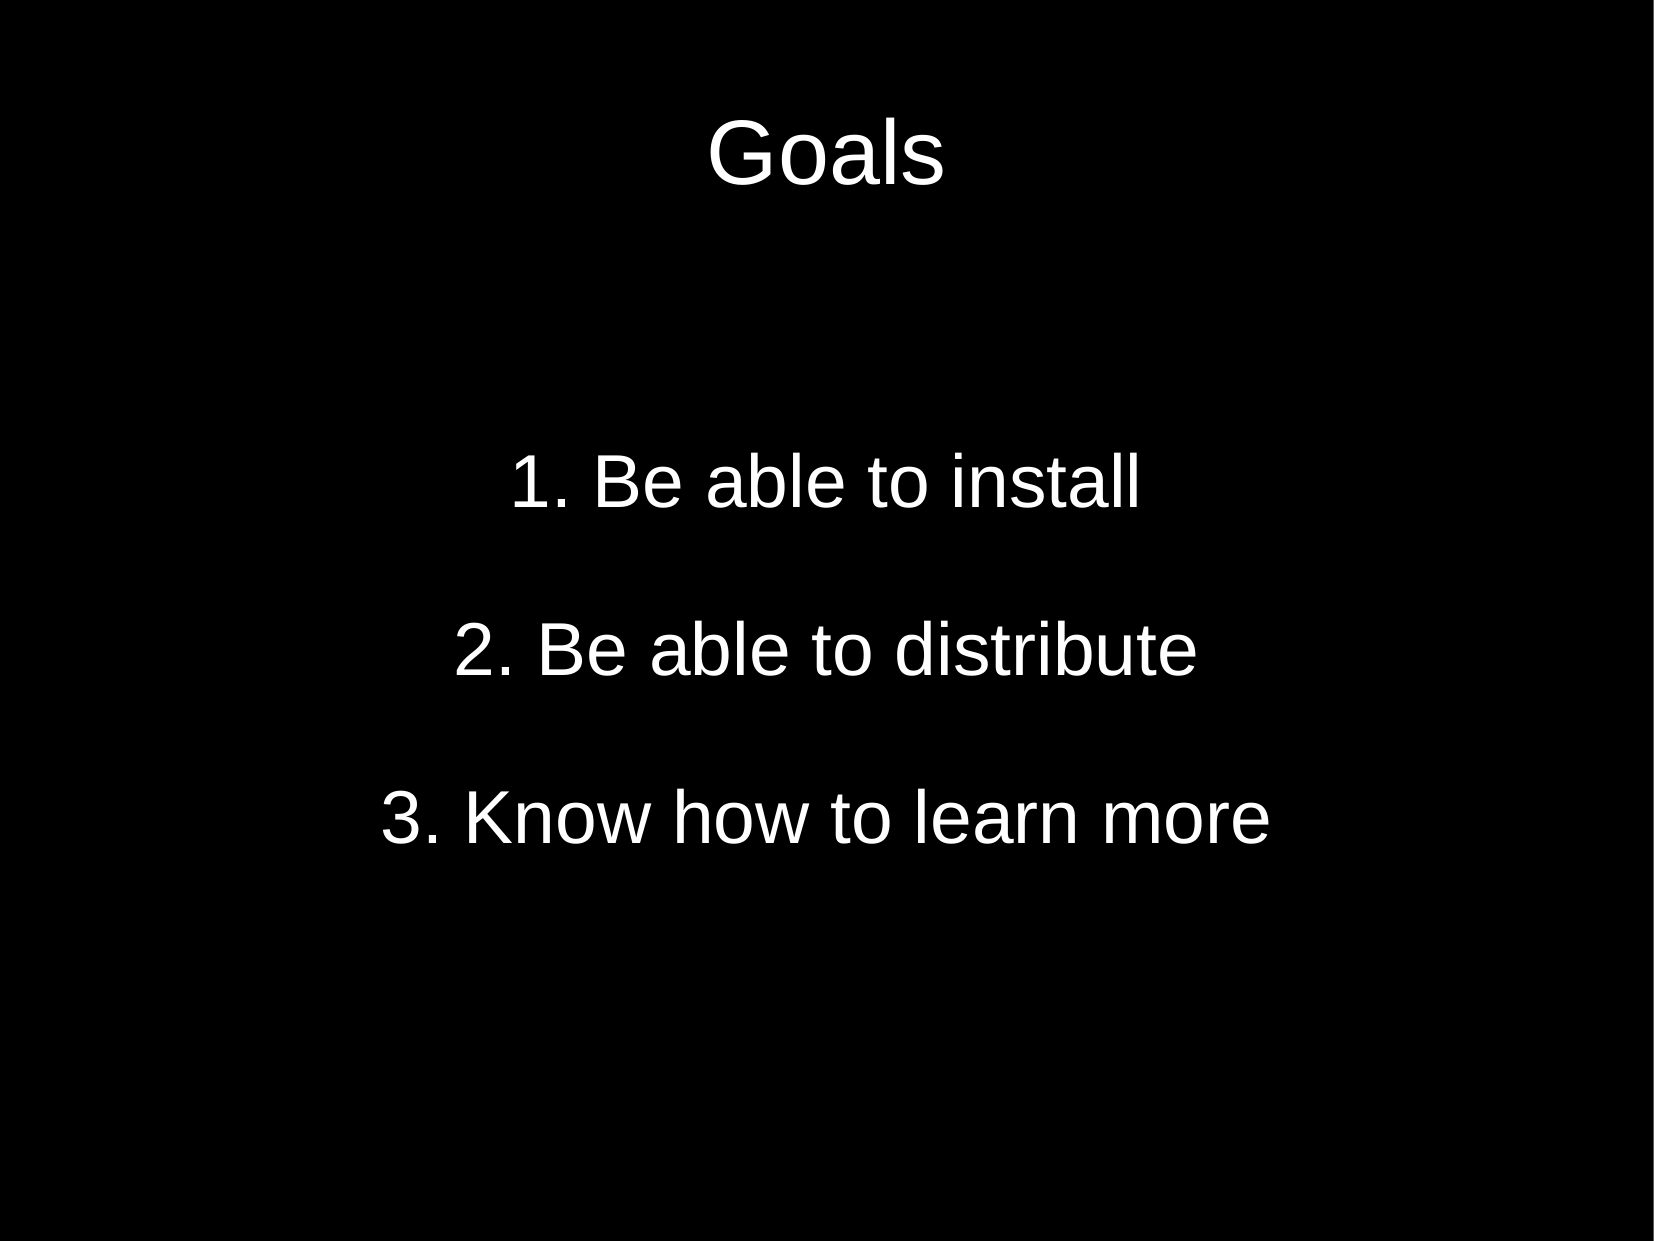

# Goals
1. Be able to install
2. Be able to distribute
3. Know how to learn more